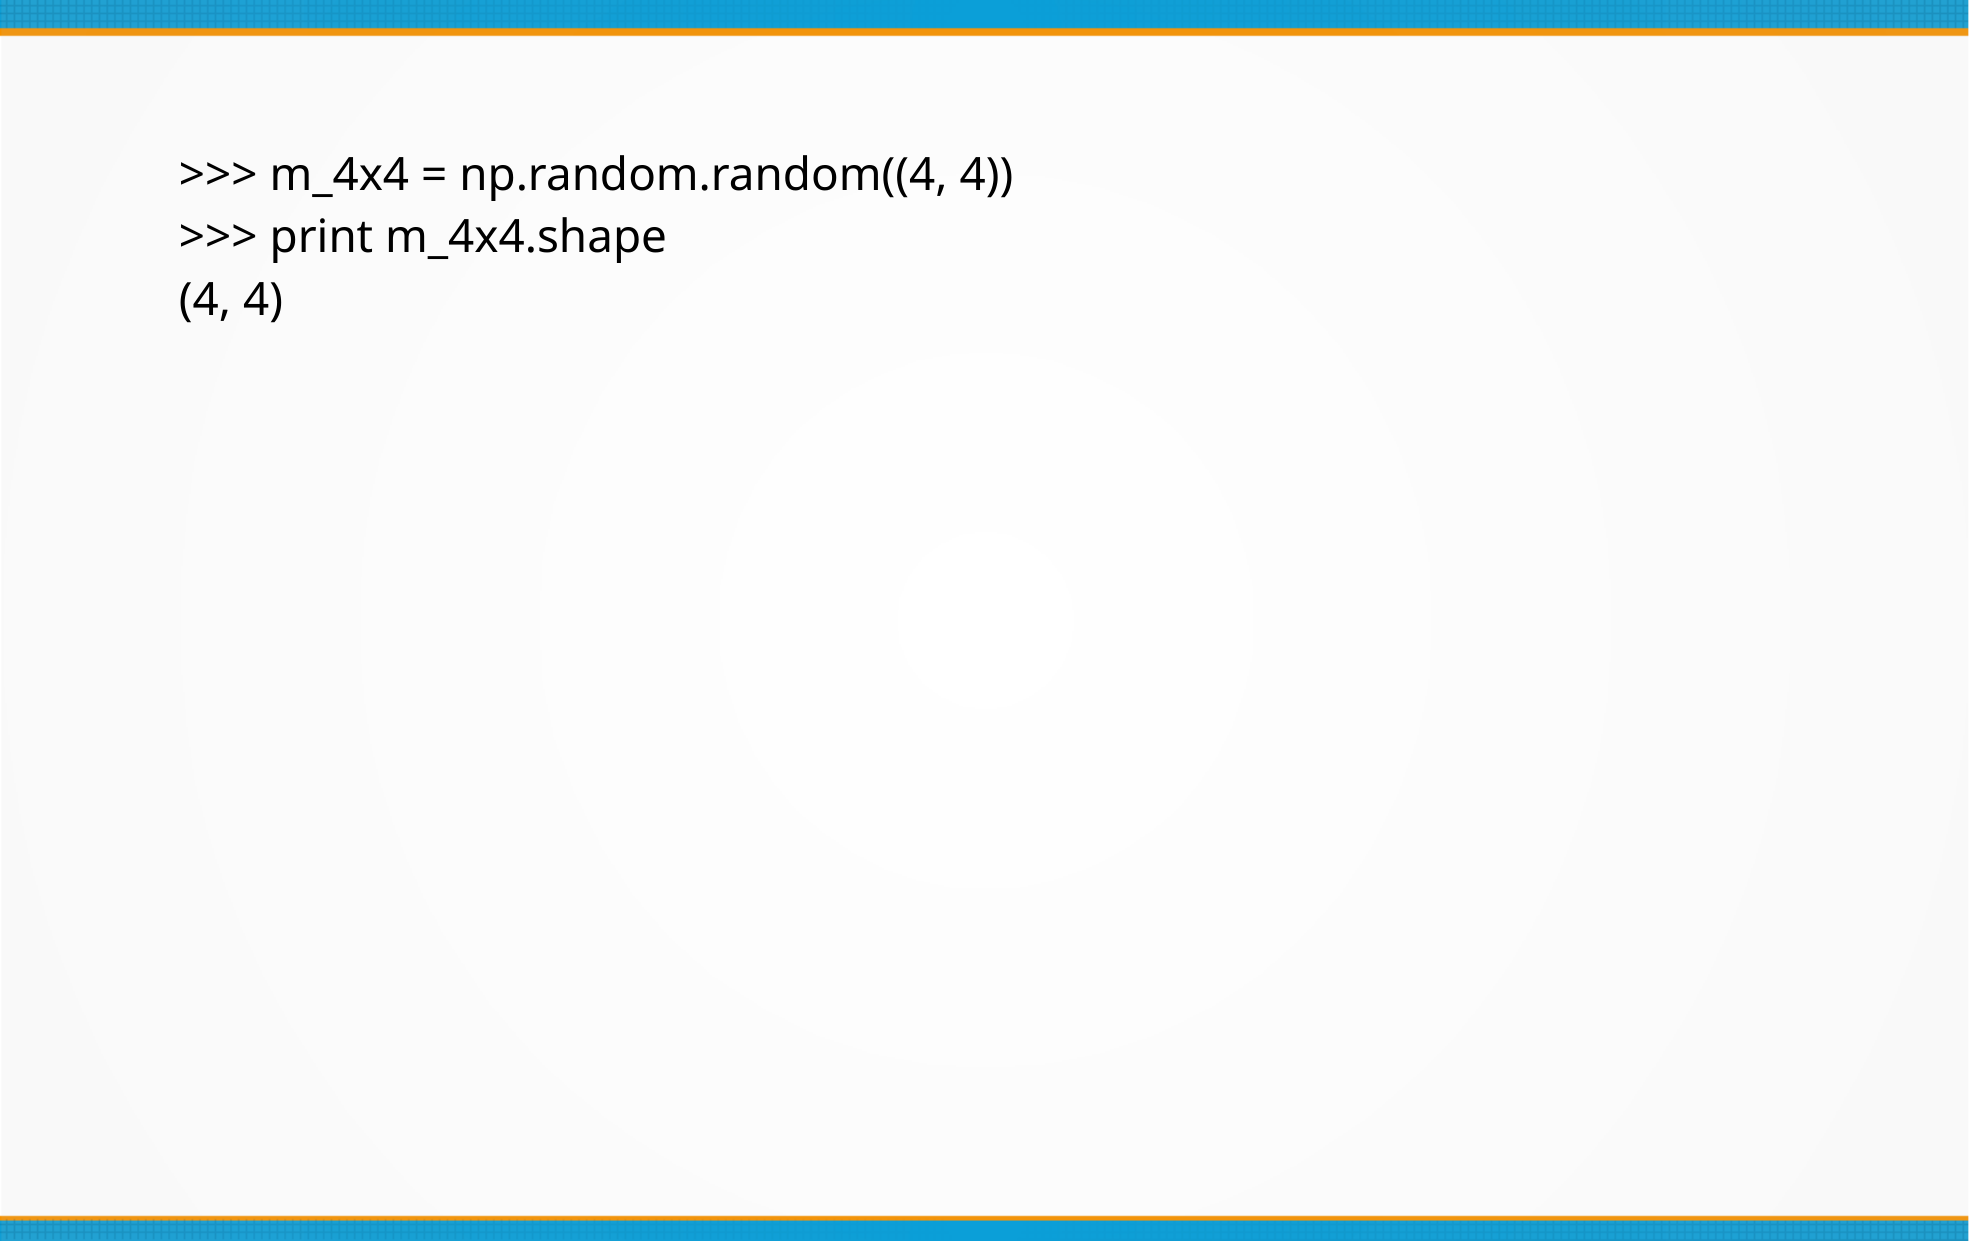

>>> m_4x4 = np.random.random((4, 4))
>>> print m_4x4.shape
(4, 4)